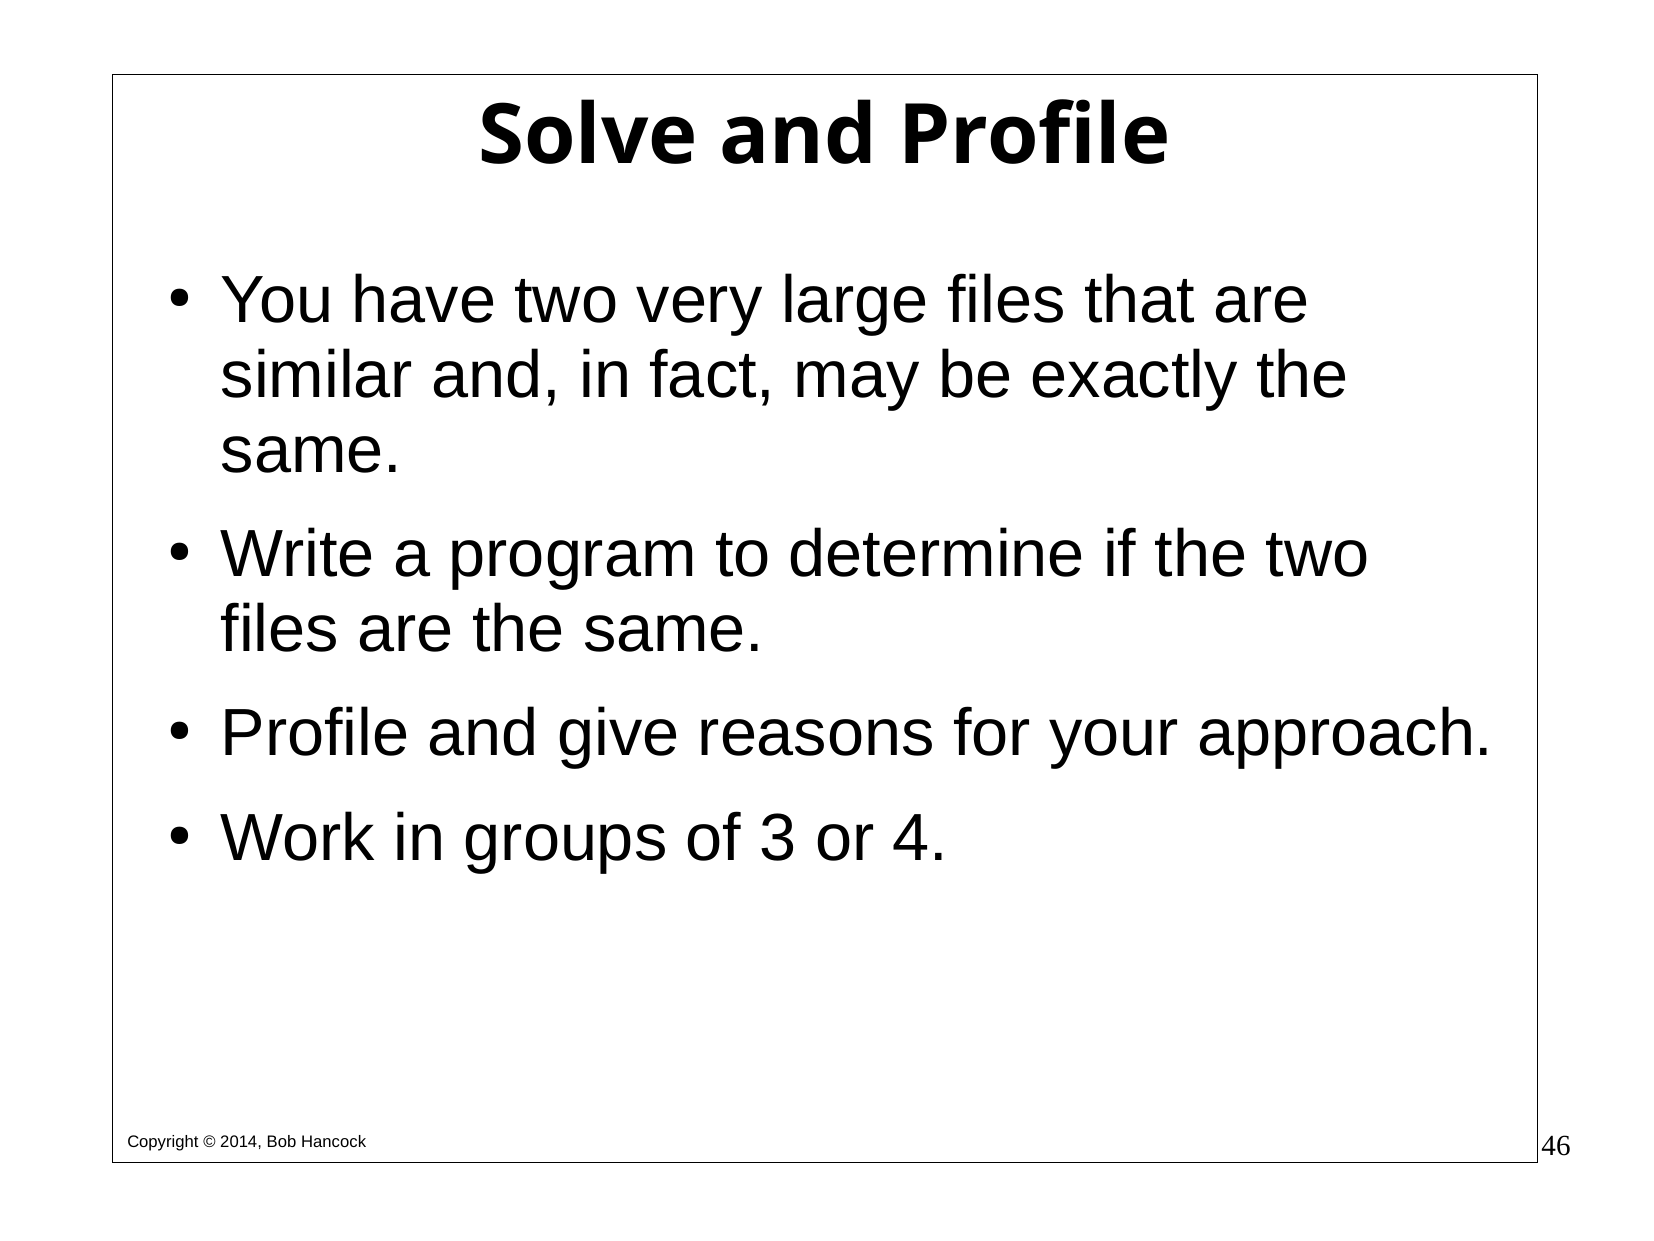

# Solve and Profile
You have two very large files that are similar and, in fact, may be exactly the same.
Write a program to determine if the two files are the same.
Profile and give reasons for your approach.
Work in groups of 3 or 4.
Copyright © 2014, Bob Hancock
46